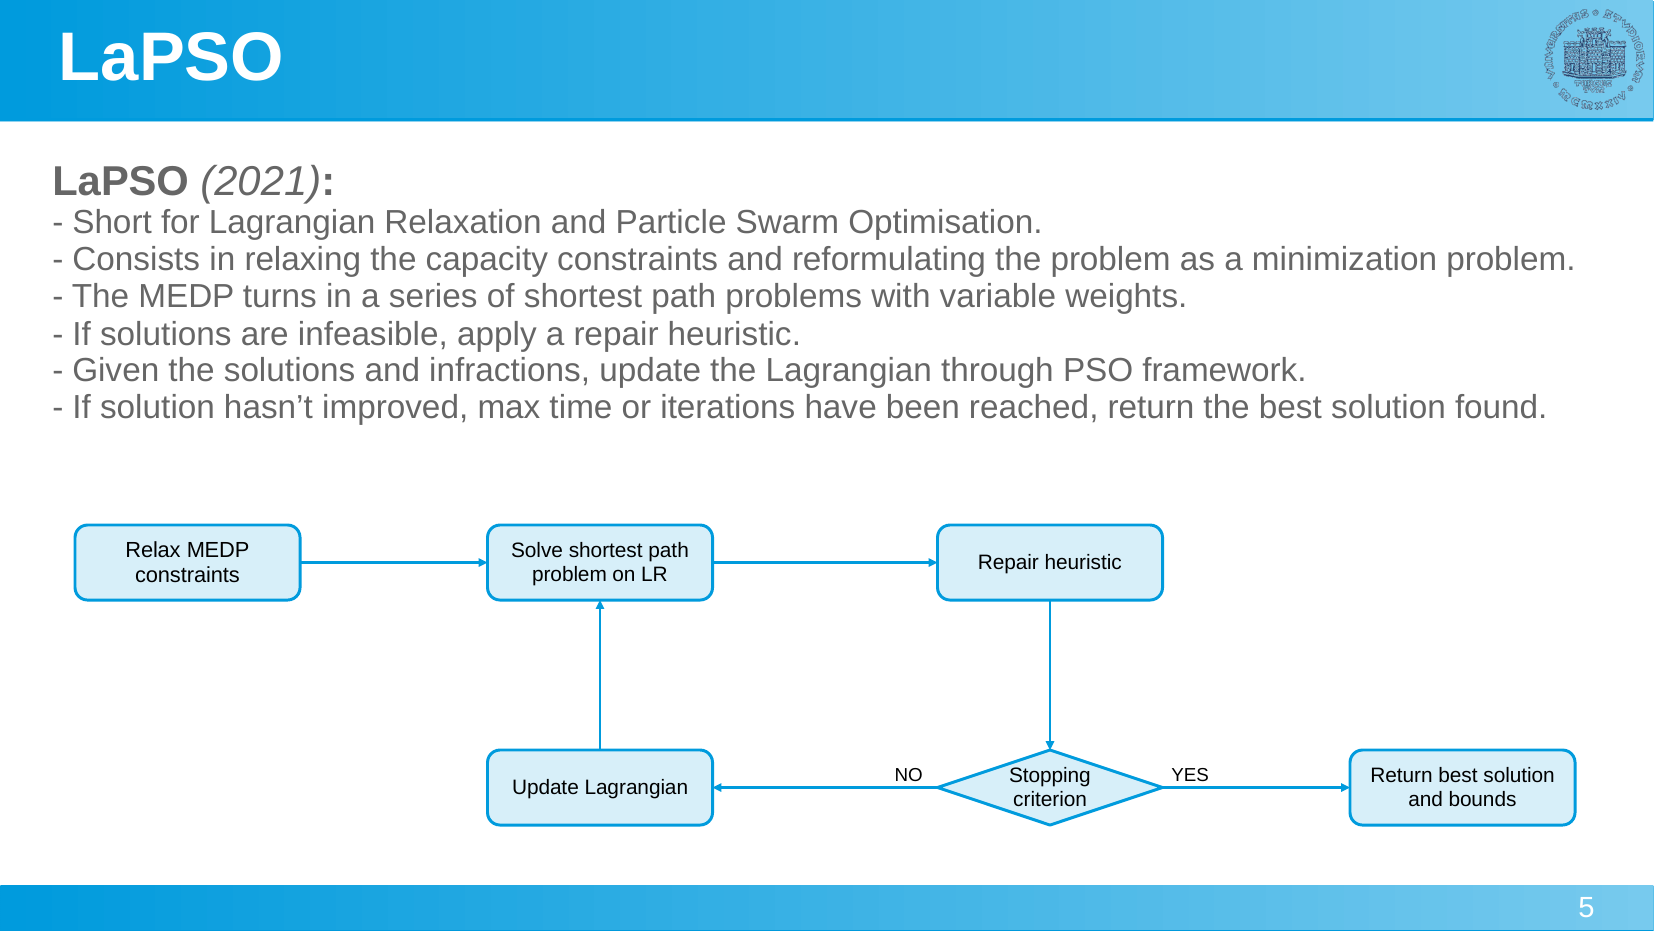

# LaPSO
LaPSO (2021):
- Short for Lagrangian Relaxation and Particle Swarm Optimisation.
- Consists in relaxing the capacity constraints and reformulating the problem as a minimization problem.
- The MEDP turns in a series of shortest path problems with variable weights.
- If solutions are infeasible, apply a repair heuristic.
- Given the solutions and infractions, update the Lagrangian through PSO framework.
- If solution hasn’t improved, max time or iterations have been reached, return the best solution found.
Relax MEDP
constraints
Solve shortest path
problem on LR
Repair heuristic
Update Lagrangian
Stopping
criterion
Return best solution
and bounds
NO
YES
5